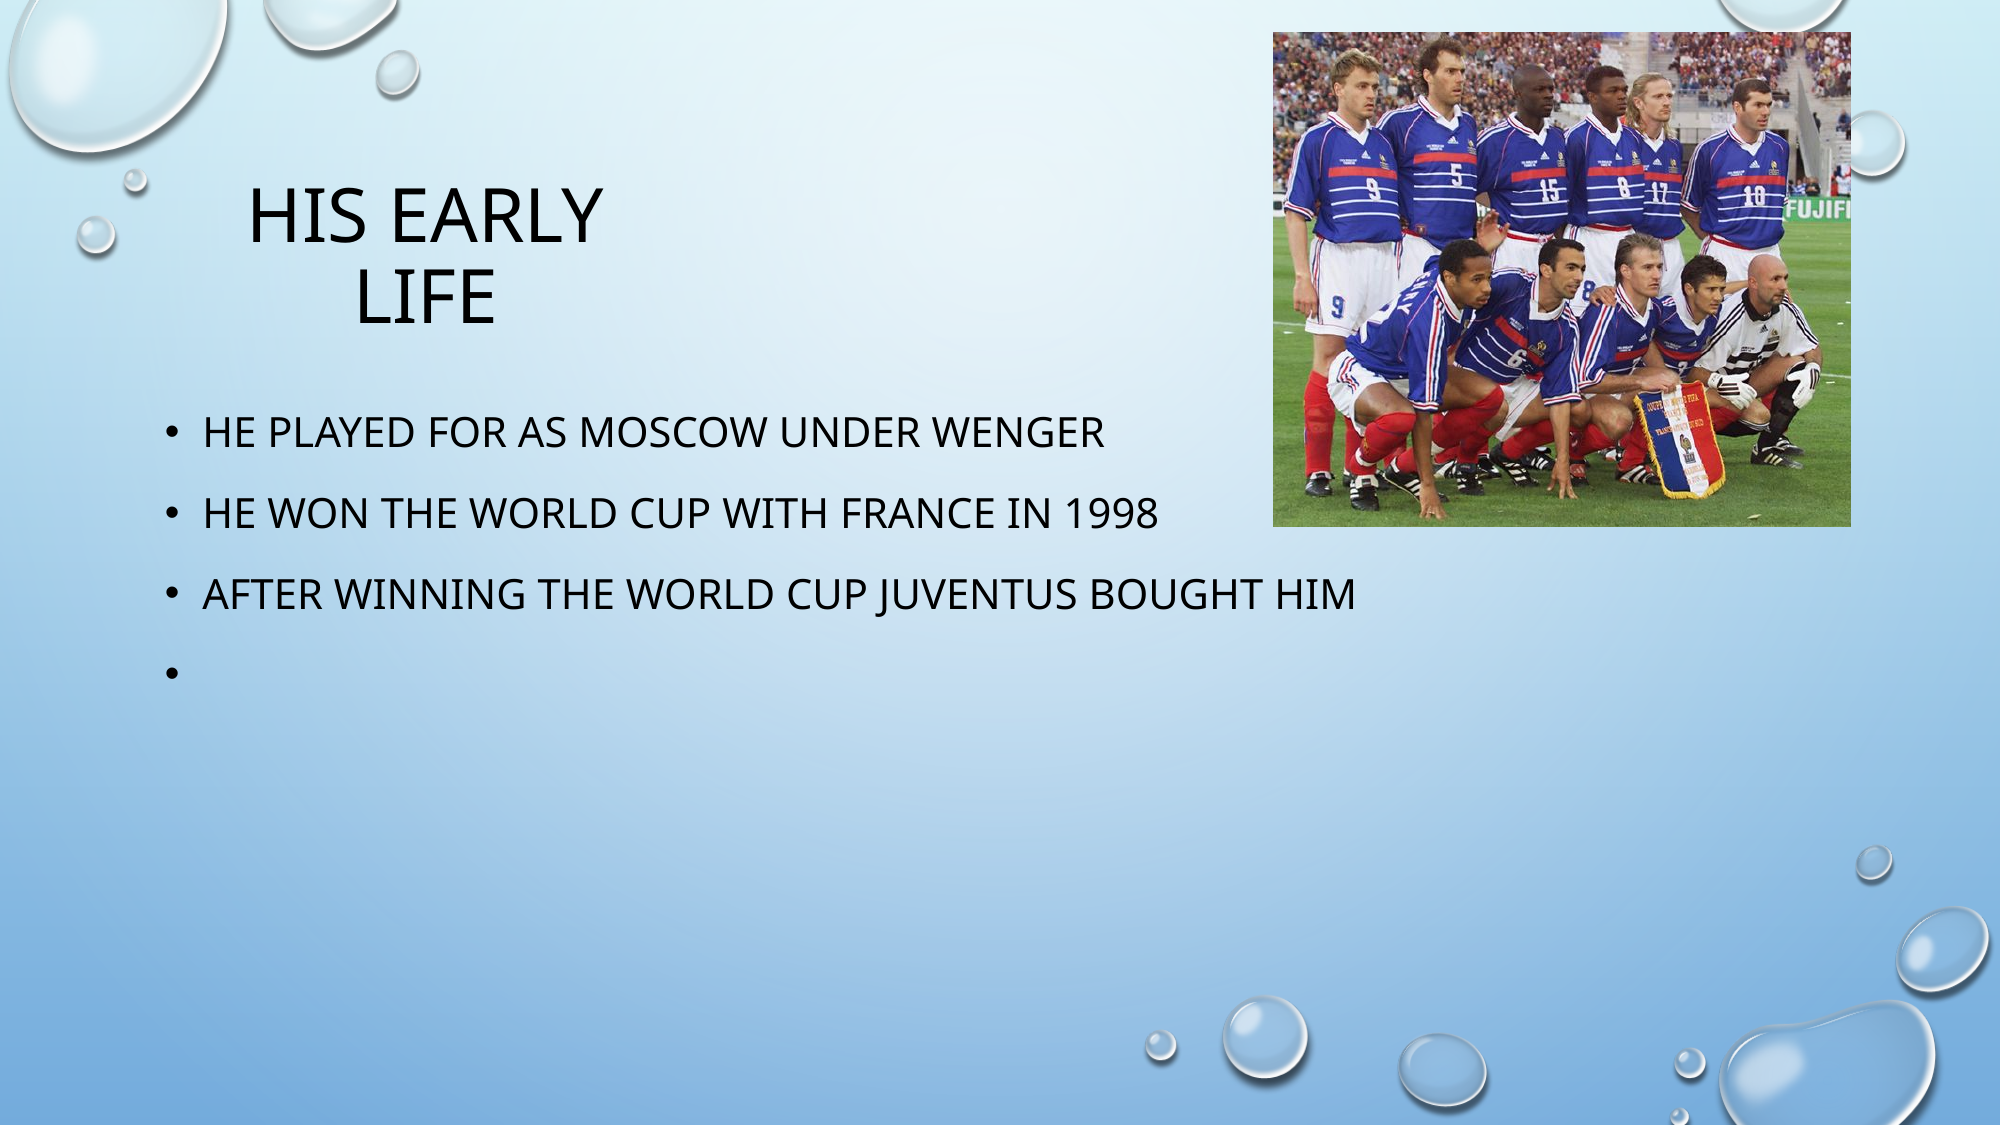

# HIS EARLY LIFE
HE played for AS Moscow under wenger
He won the world cup with France in 1998
After winning the world cup Juventus bought him